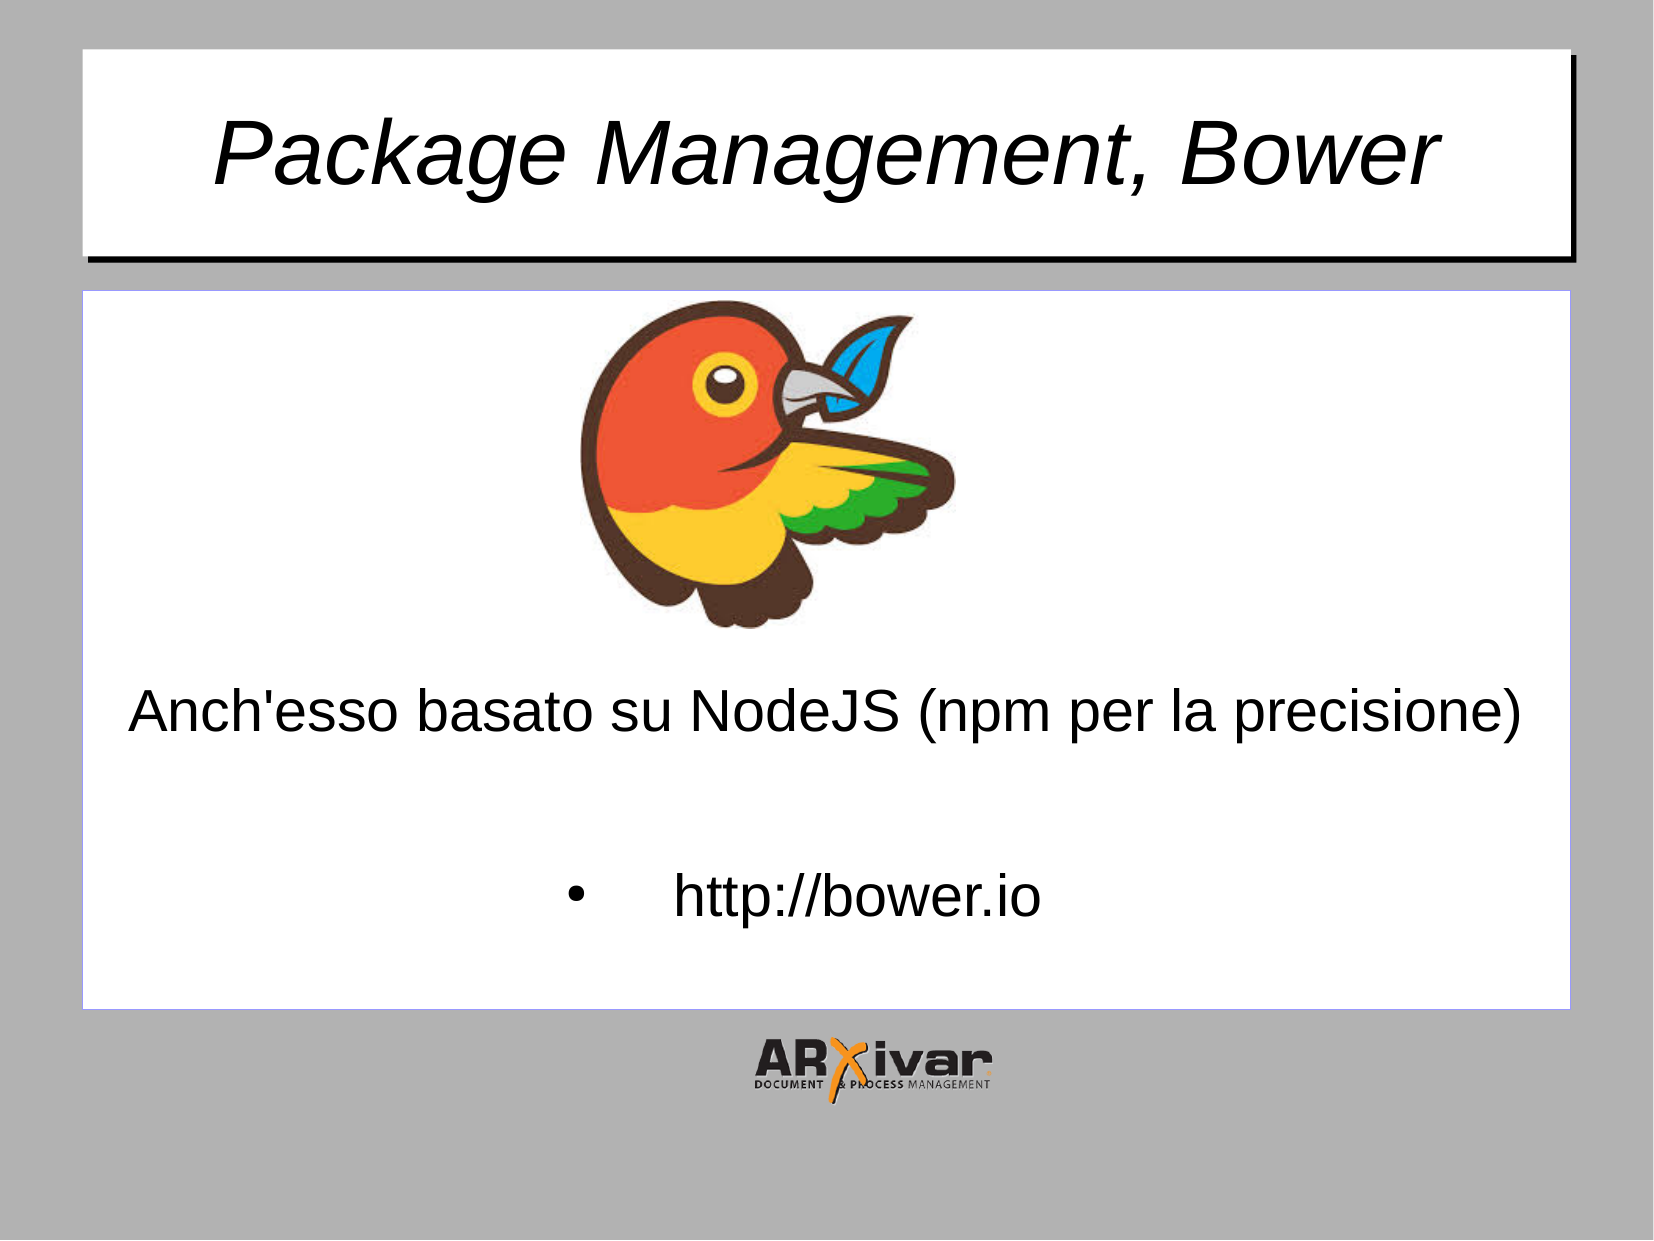

# Package Management, Bower
Anch'esso basato su NodeJS (npm per la precisione)
http://bower.io